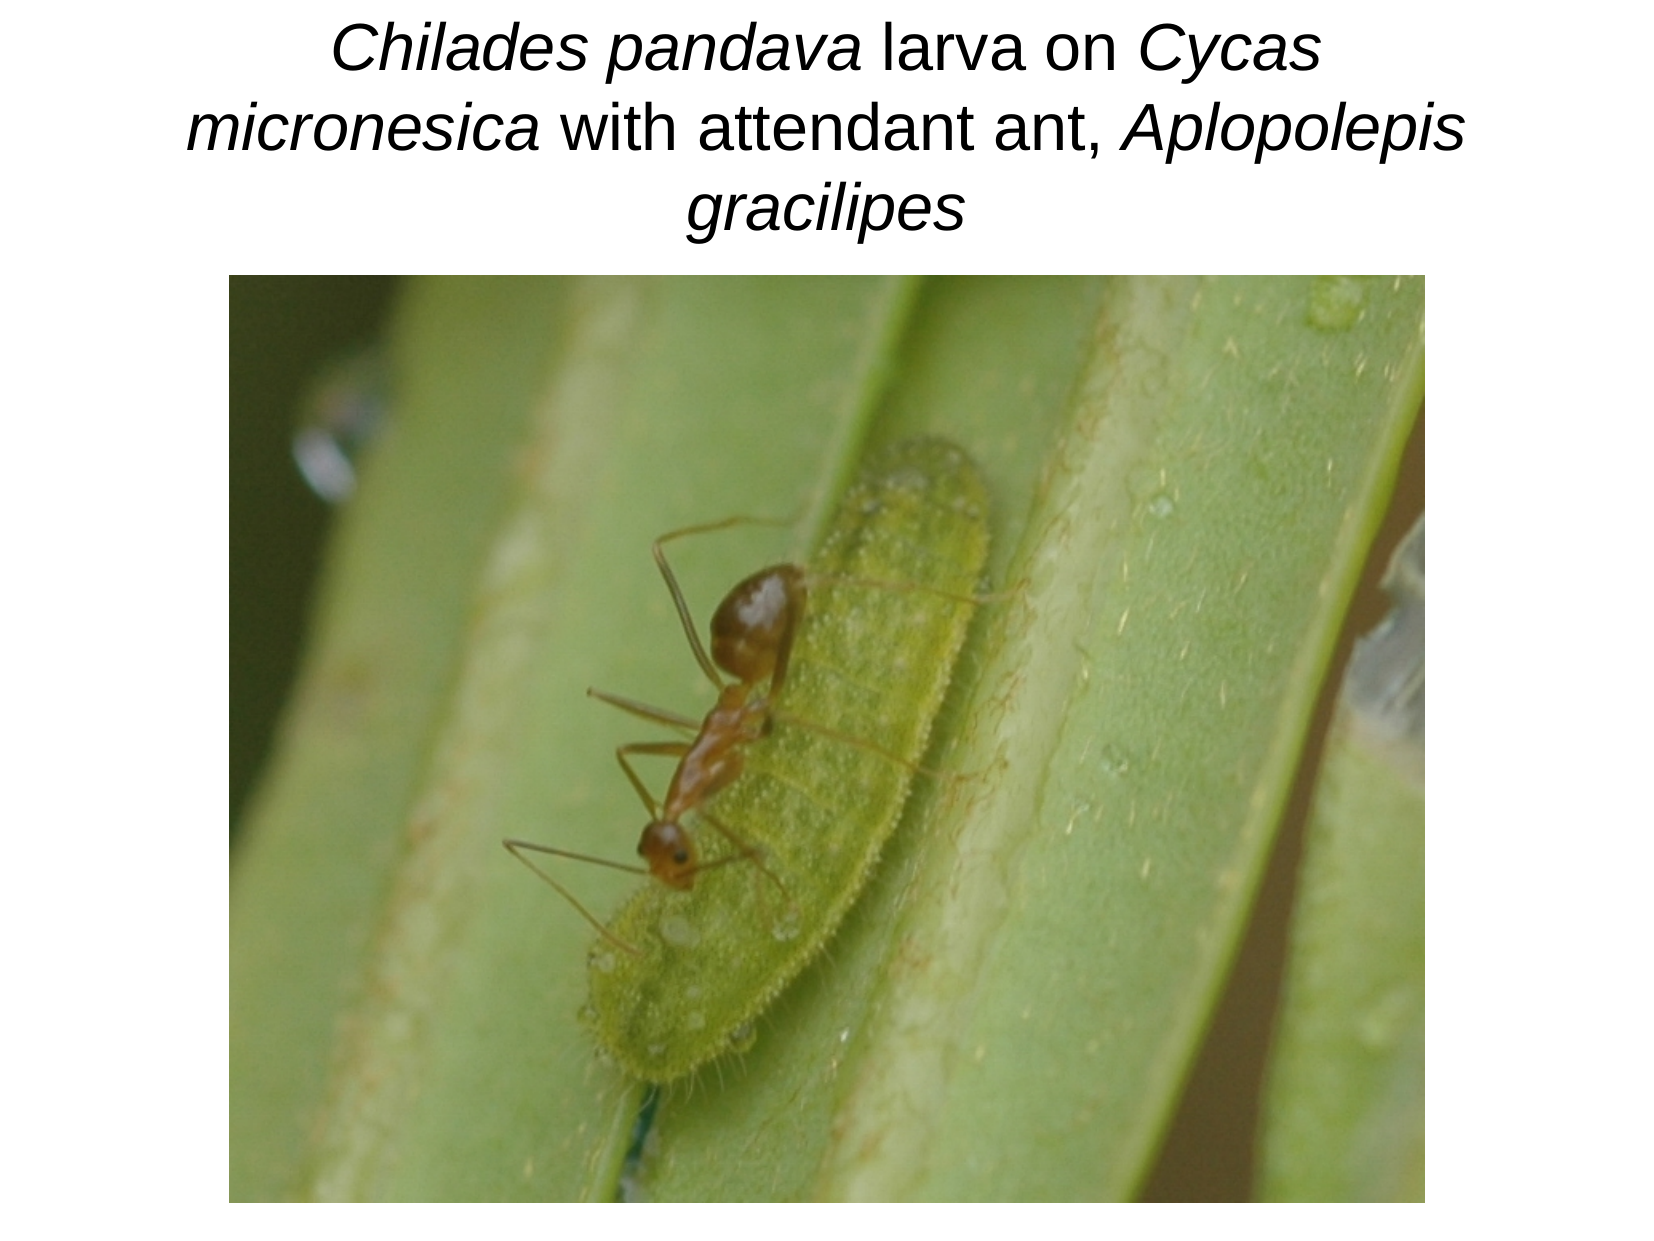

# Chilades pandava larva on Cycas micronesica with attendant ant, Aplopolepis gracilipes